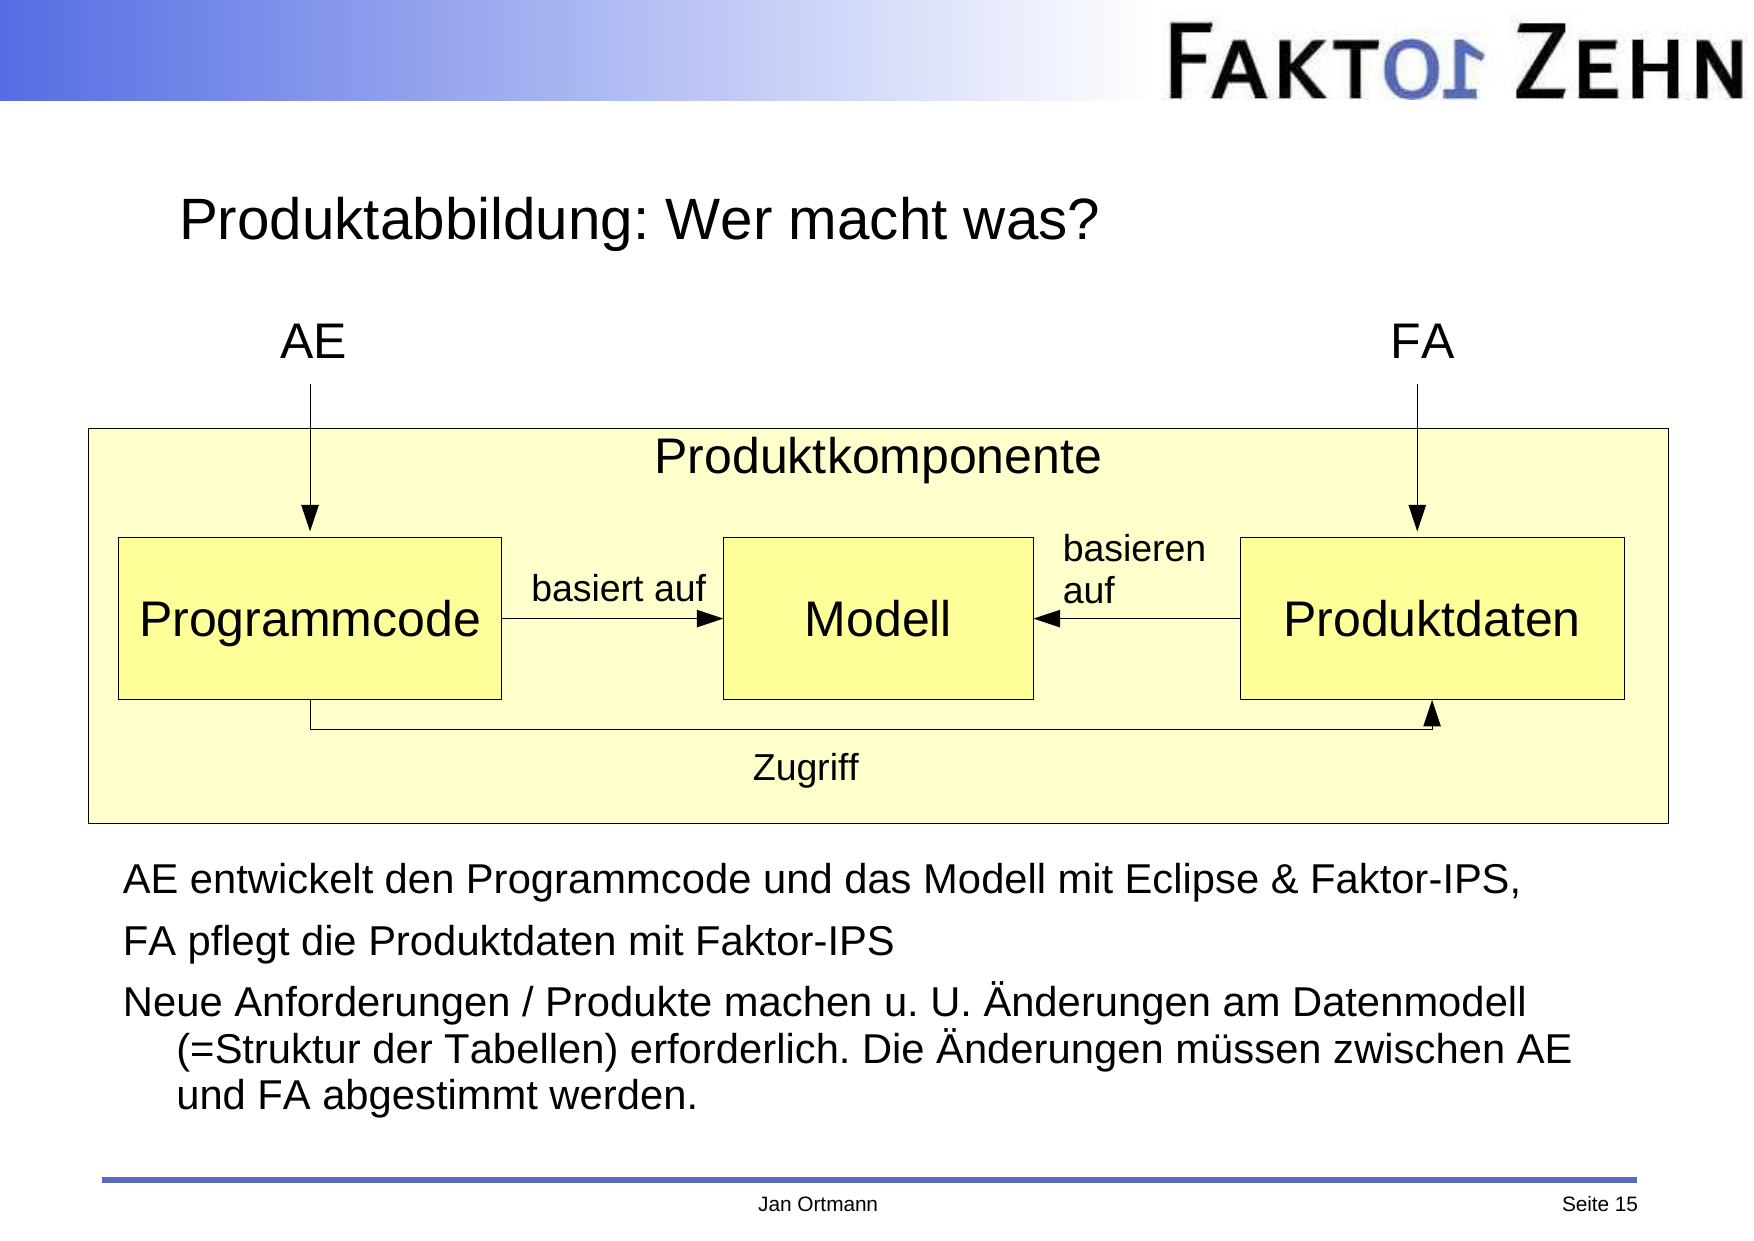

# Produktabbildung: Wer macht was?
AE
FA
Produktkomponente
basieren
auf
Programmcode
Modell
Produktdaten
basiert auf
Zugriff
AE entwickelt den Programmcode und das Modell mit Eclipse & Faktor-IPS,
FA pflegt die Produktdaten mit Faktor-IPS
Neue Anforderungen / Produkte machen u. U. Änderungen am Datenmodell (=Struktur der Tabellen) erforderlich. Die Änderungen müssen zwischen AE und FA abgestimmt werden.